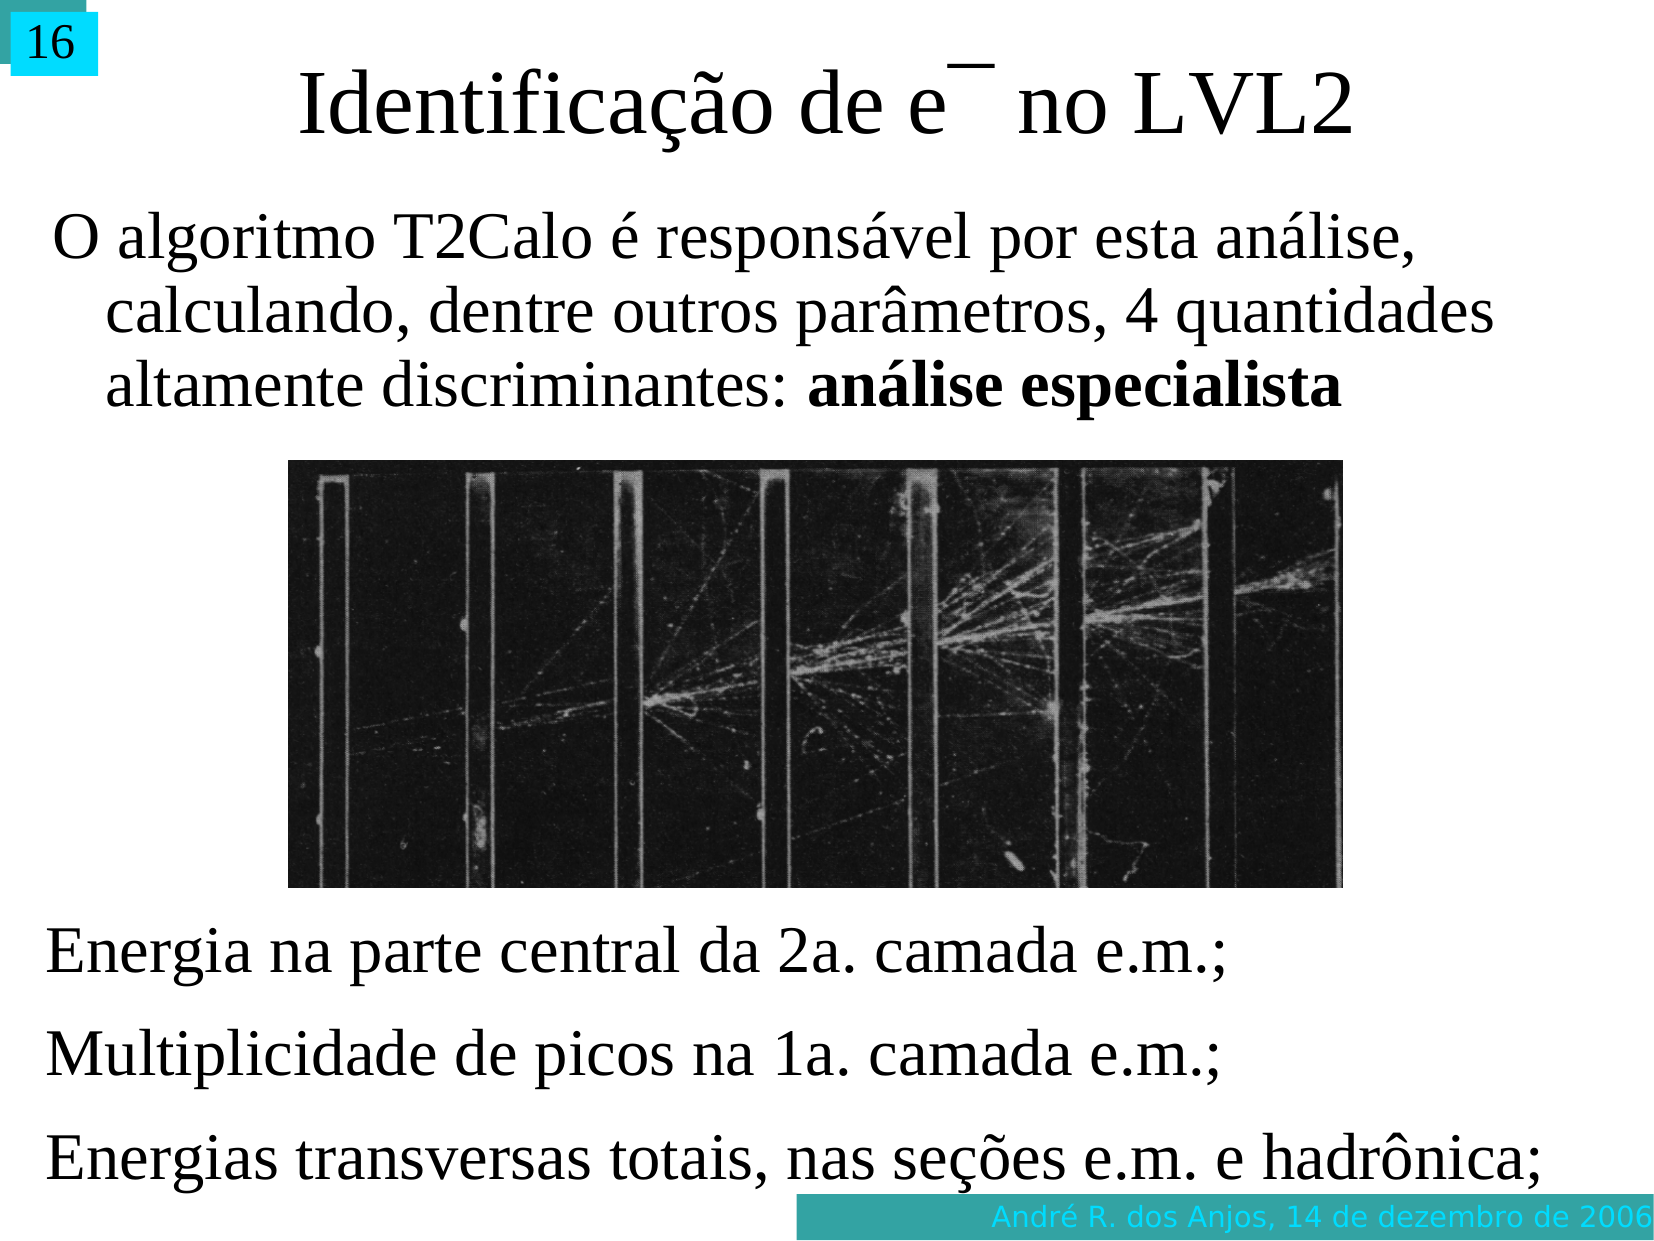

# Identificação de e¯ no LVL2
O algoritmo T2Calo é responsável por esta análise, calculando, dentre outros parâmetros, 4 quantidades altamente discriminantes: análise especialista
Energia na parte central da 2a. camada e.m.;
Multiplicidade de picos na 1a. camada e.m.;
Energias transversas totais, nas seções e.m. e hadrônica;